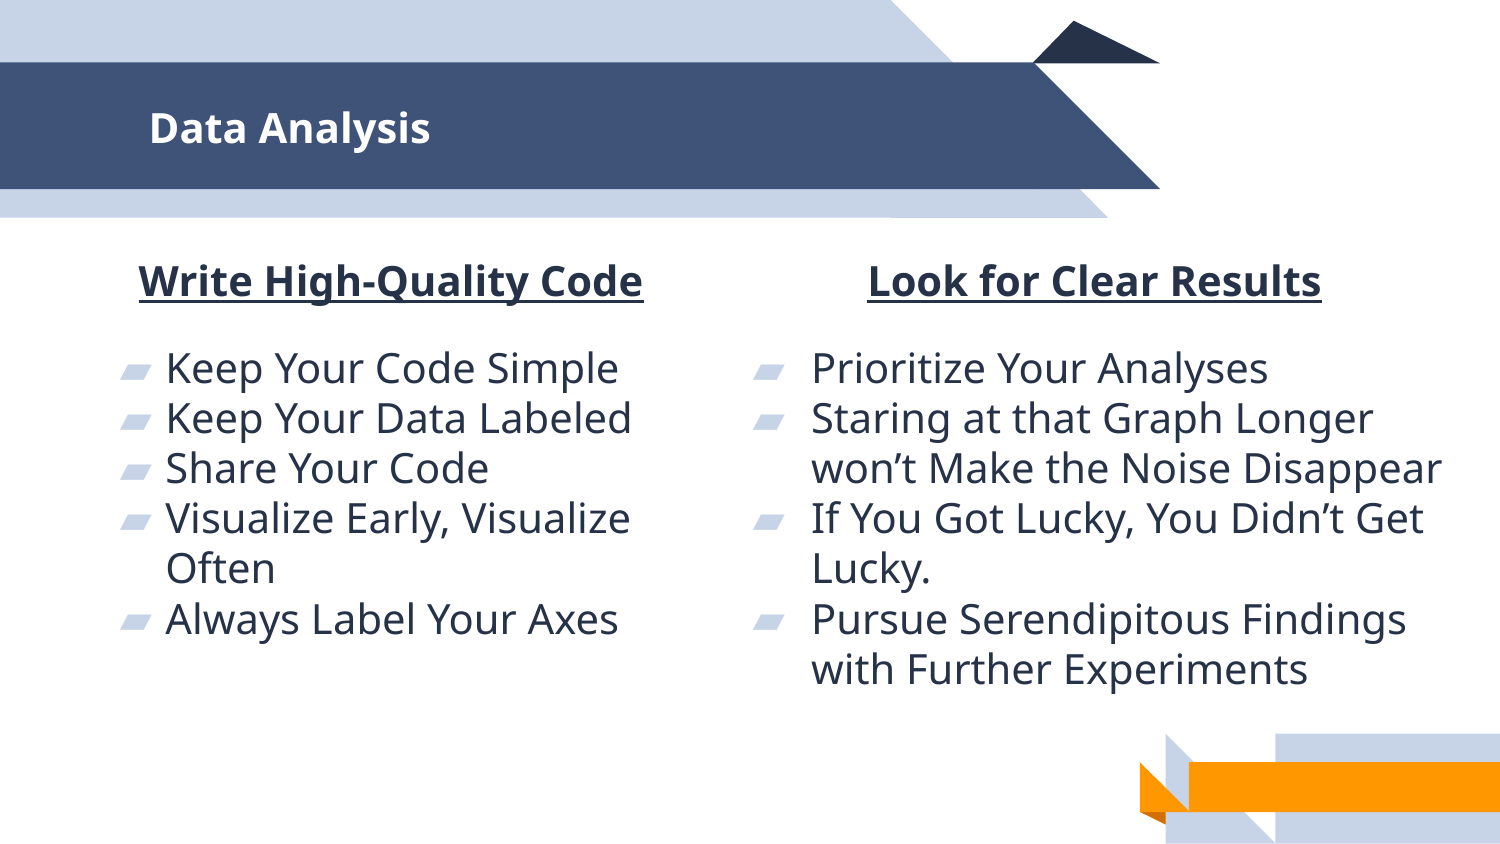

# Data Analysis
Write High-Quality Code
Look for Clear Results
Keep Your Code Simple
Keep Your Data Labeled
Share Your Code
Visualize Early, Visualize Often
Always Label Your Axes
Prioritize Your Analyses
Staring at that Graph Longer won’t Make the Noise Disappear
If You Got Lucky, You Didn’t Get Lucky.
Pursue Serendipitous Findings with Further Experiments